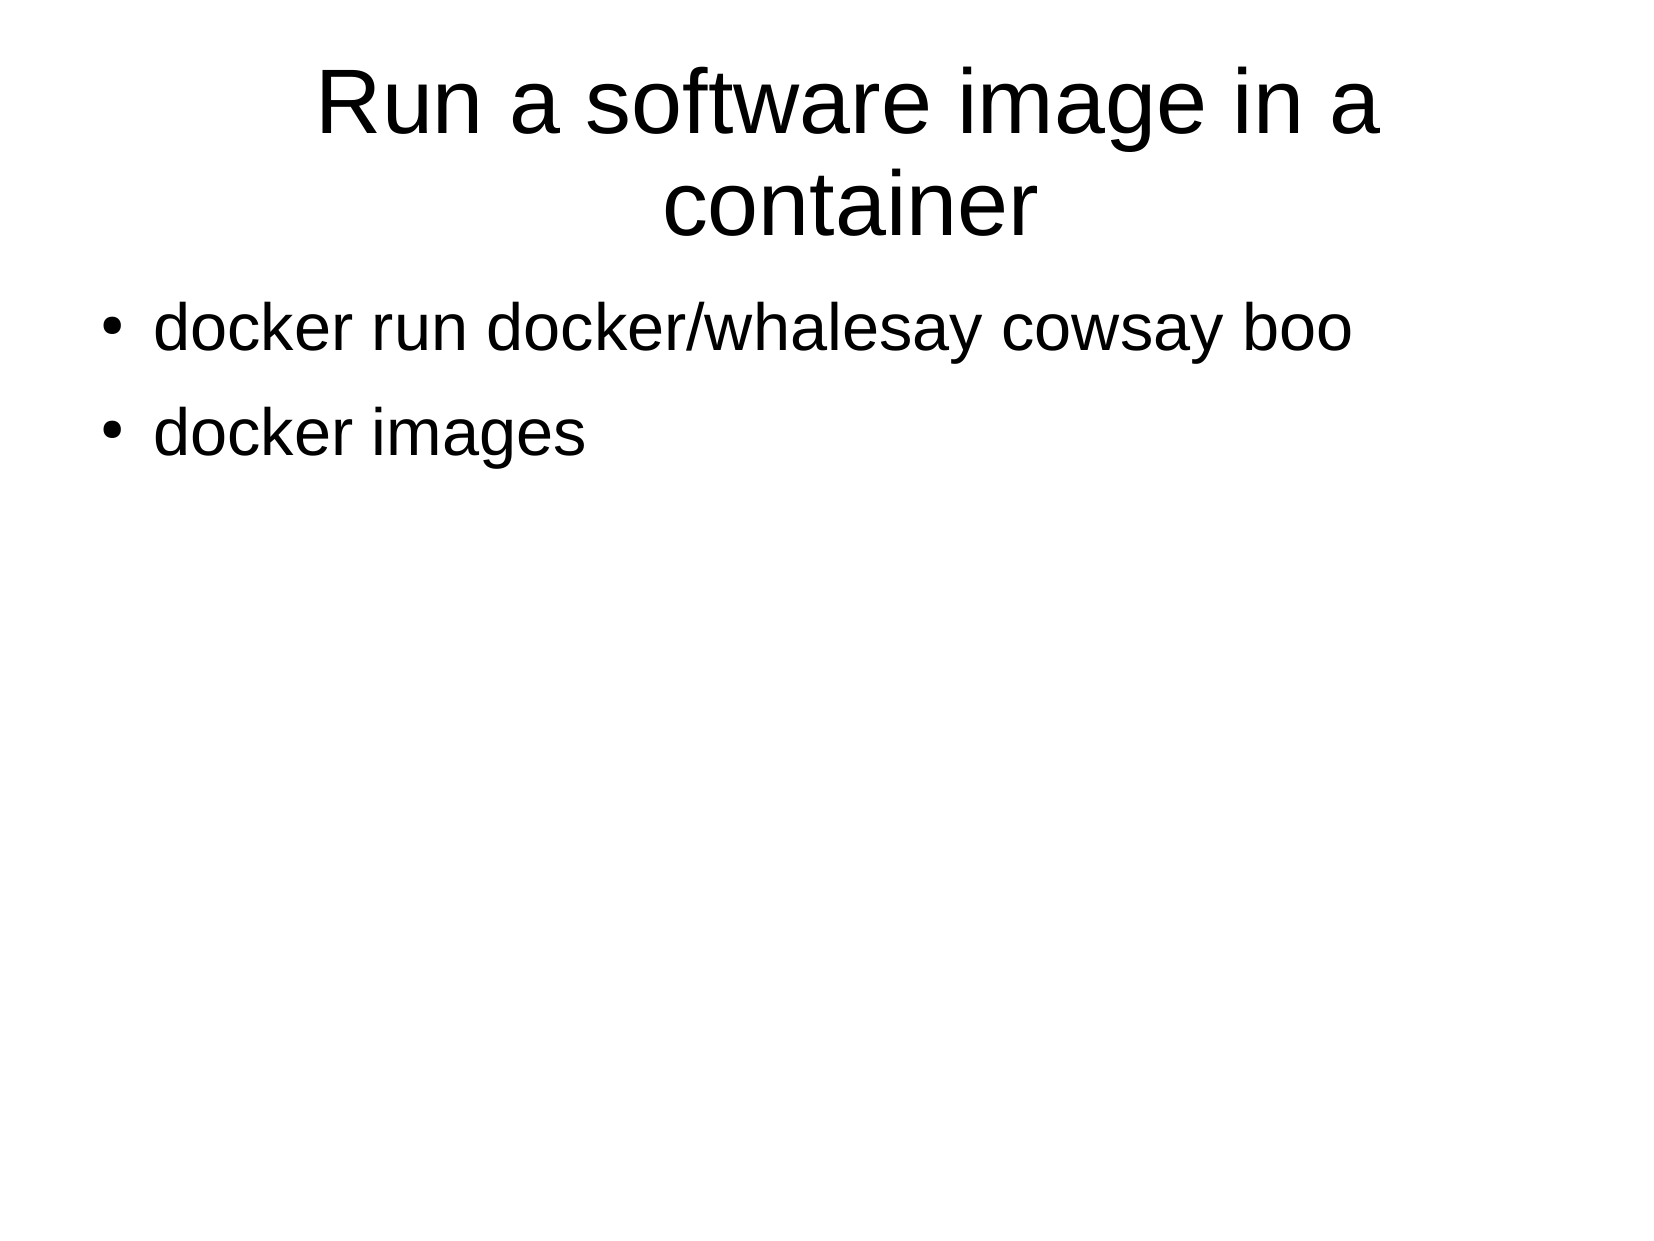

# Run a software image in a container
docker run docker/whalesay cowsay boo
docker images